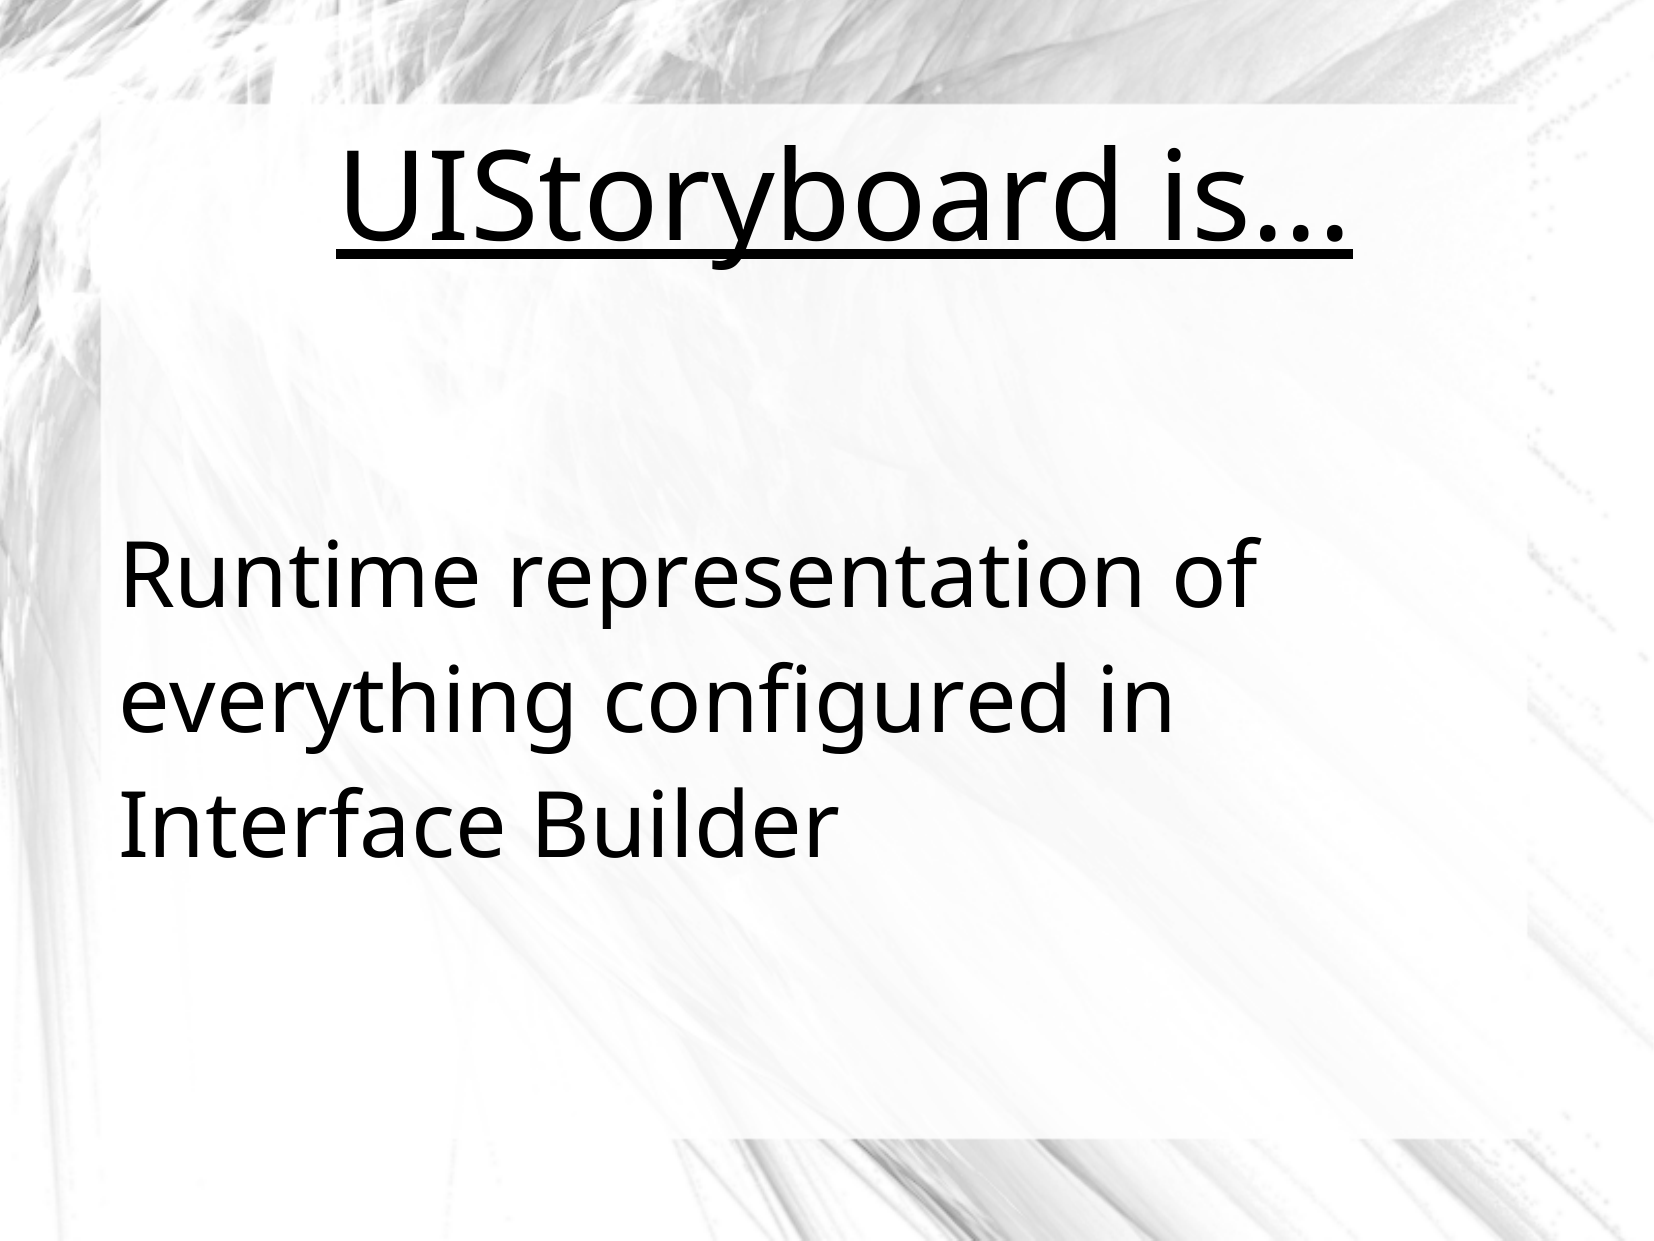

# UIStoryboard is...
Runtime representation of everything configured in Interface Builder